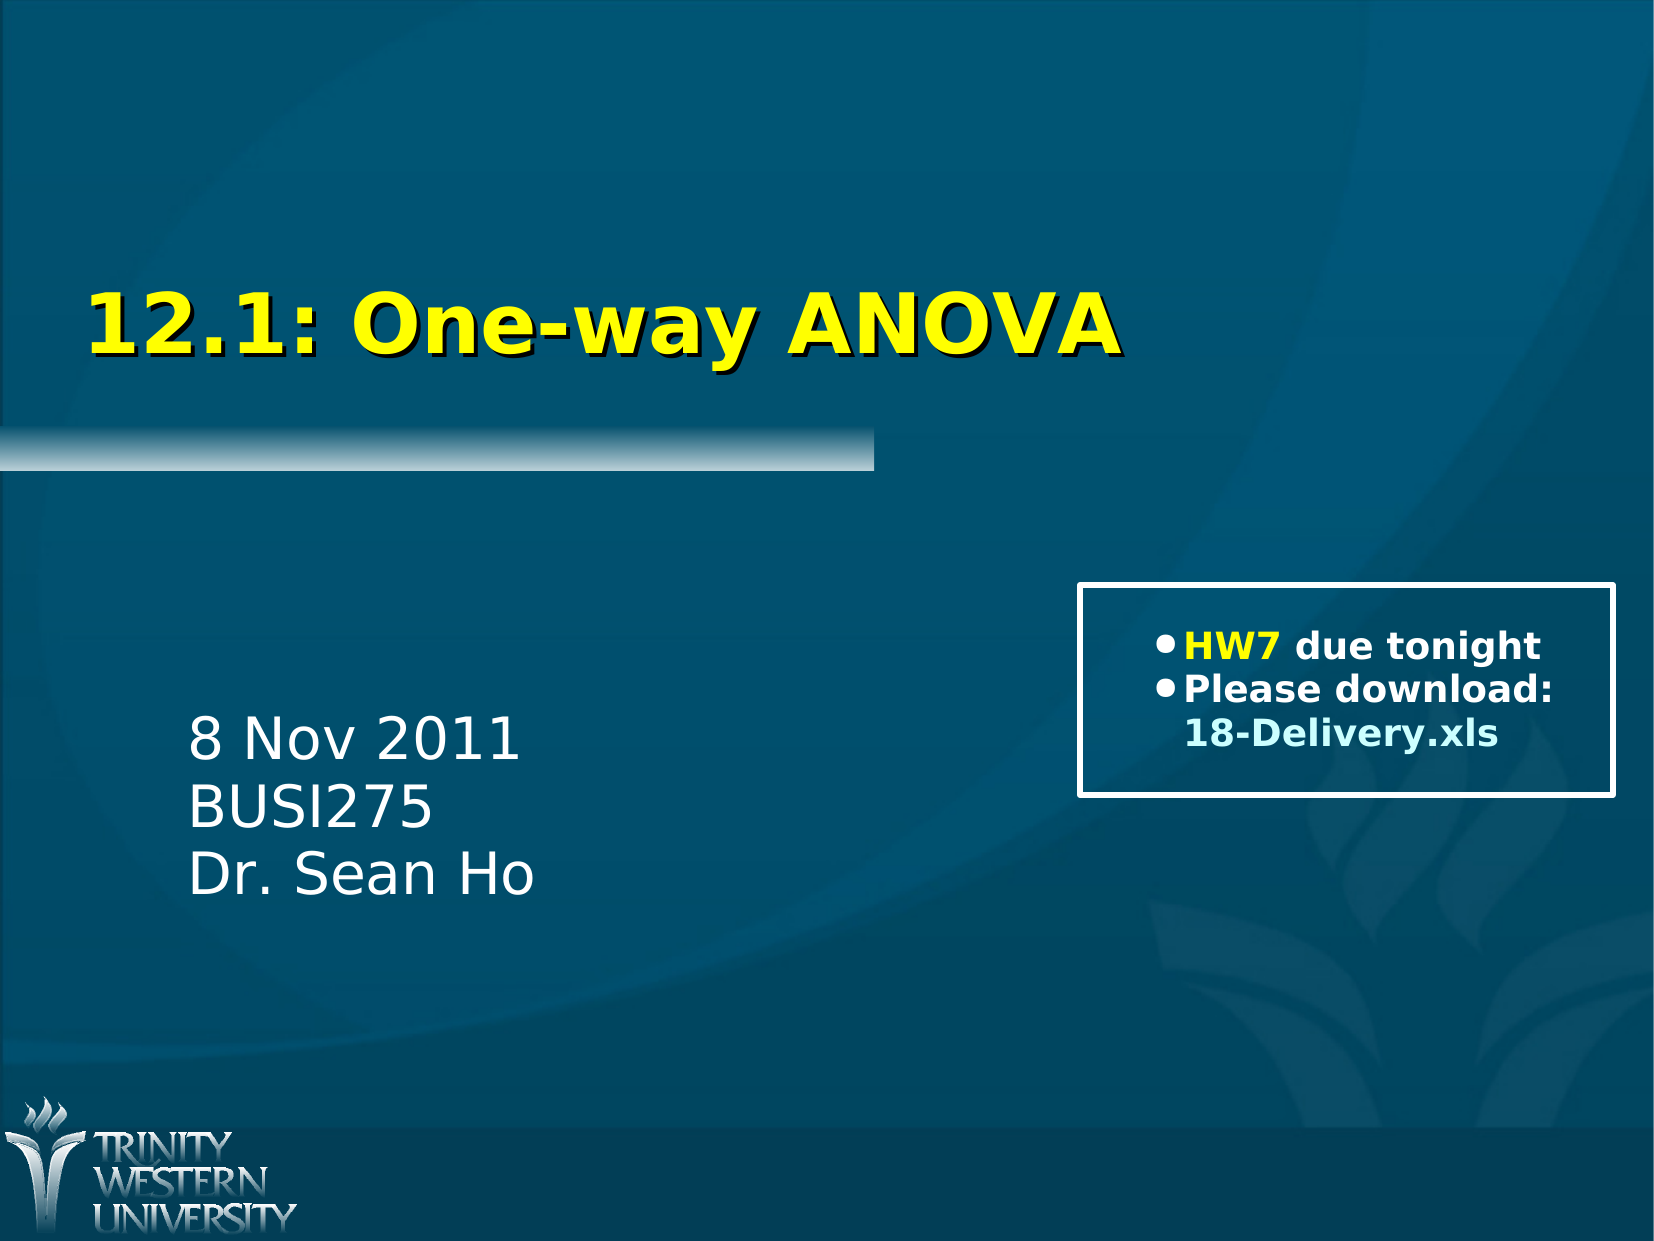

# 12.1: One-way ANOVA
8 Nov 2011
BUSI275
Dr. Sean Ho
HW7 due tonight
Please download:
18-Delivery.xls